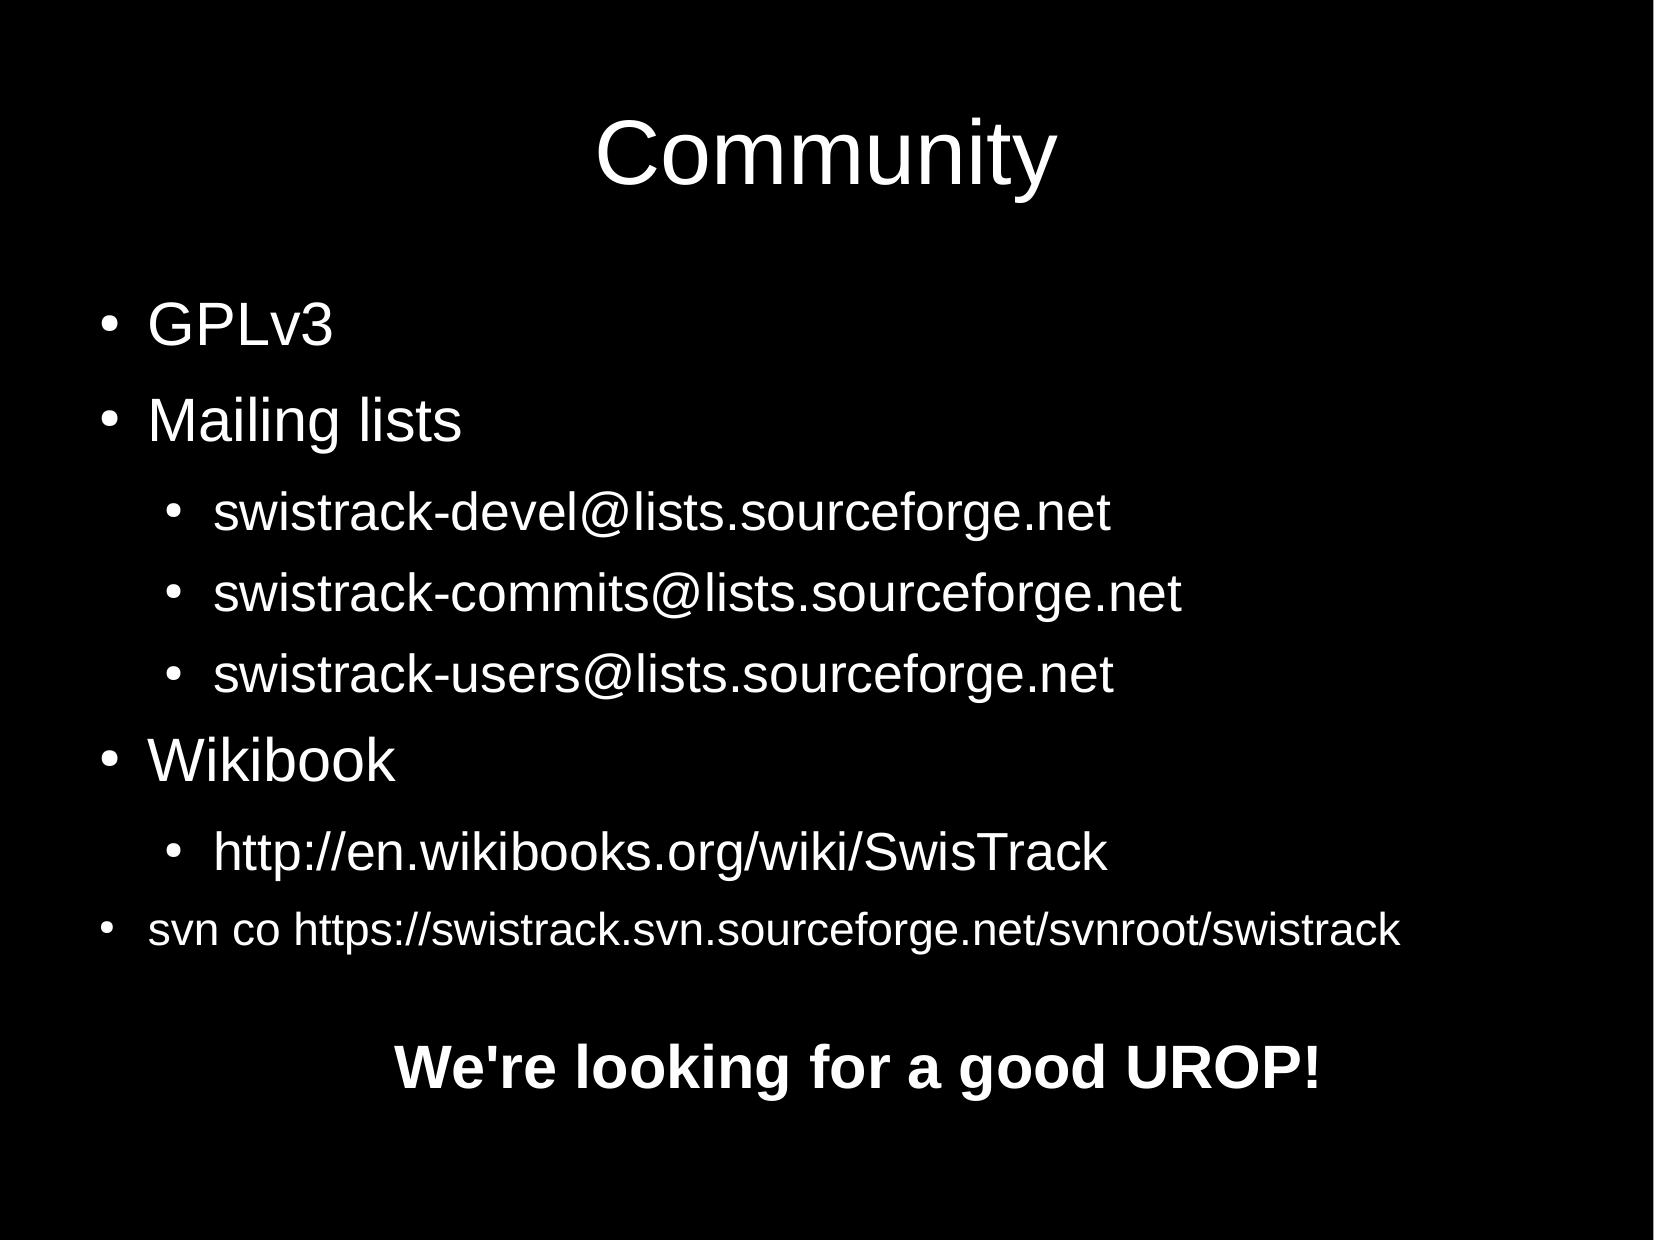

# Community
GPLv3
Mailing lists
swistrack-devel@lists.sourceforge.net
swistrack-commits@lists.sourceforge.net
swistrack-users@lists.sourceforge.net
Wikibook
http://en.wikibooks.org/wiki/SwisTrack
svn co https://swistrack.svn.sourceforge.net/svnroot/swistrack
We're looking for a good UROP!